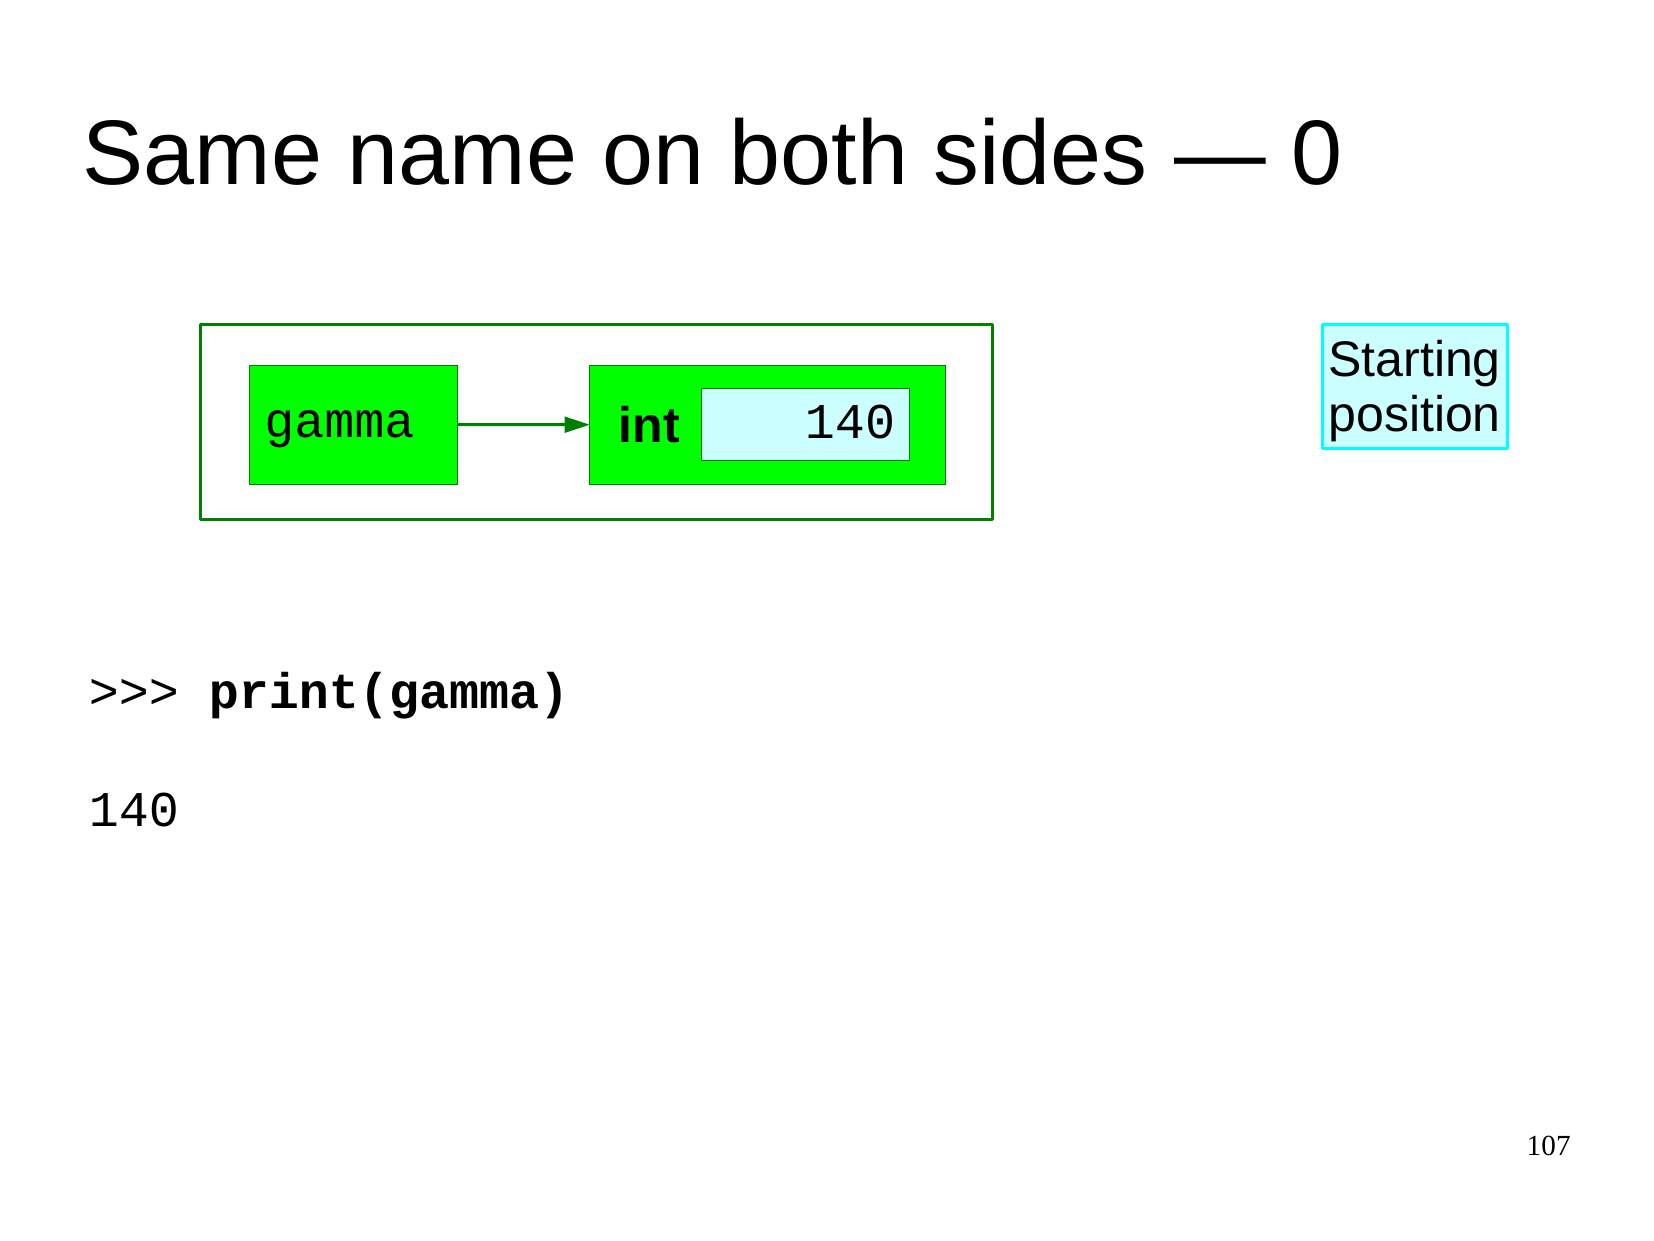

# Same name on both sides — 0
Starting
position
gamma
int
140
>>>
print(gamma)
140
107